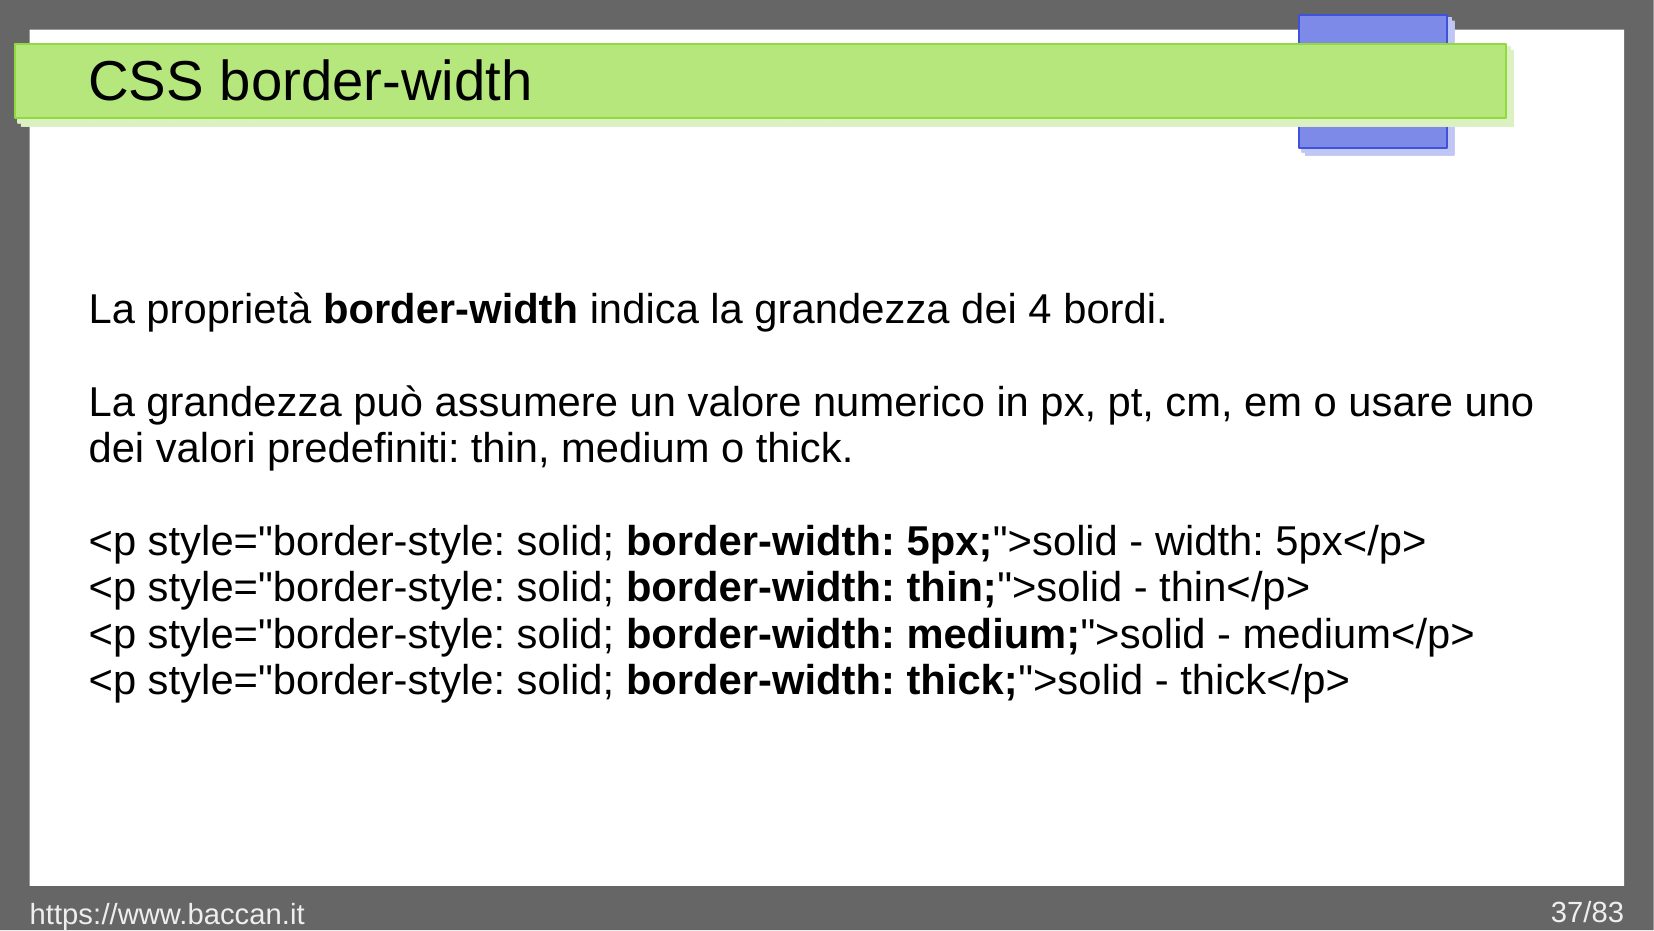

# CSS border-width
La proprietà border-width indica la grandezza dei 4 bordi.
La grandezza può assumere un valore numerico in px, pt, cm, em o usare uno dei valori predefiniti: thin, medium o thick.
<p style="border-style: solid; border-width: 5px;">solid - width: 5px</p>
<p style="border-style: solid; border-width: thin;">solid - thin</p>
<p style="border-style: solid; border-width: medium;">solid - medium</p>
<p style="border-style: solid; border-width: thick;">solid - thick</p>
37
https://www.baccan.it